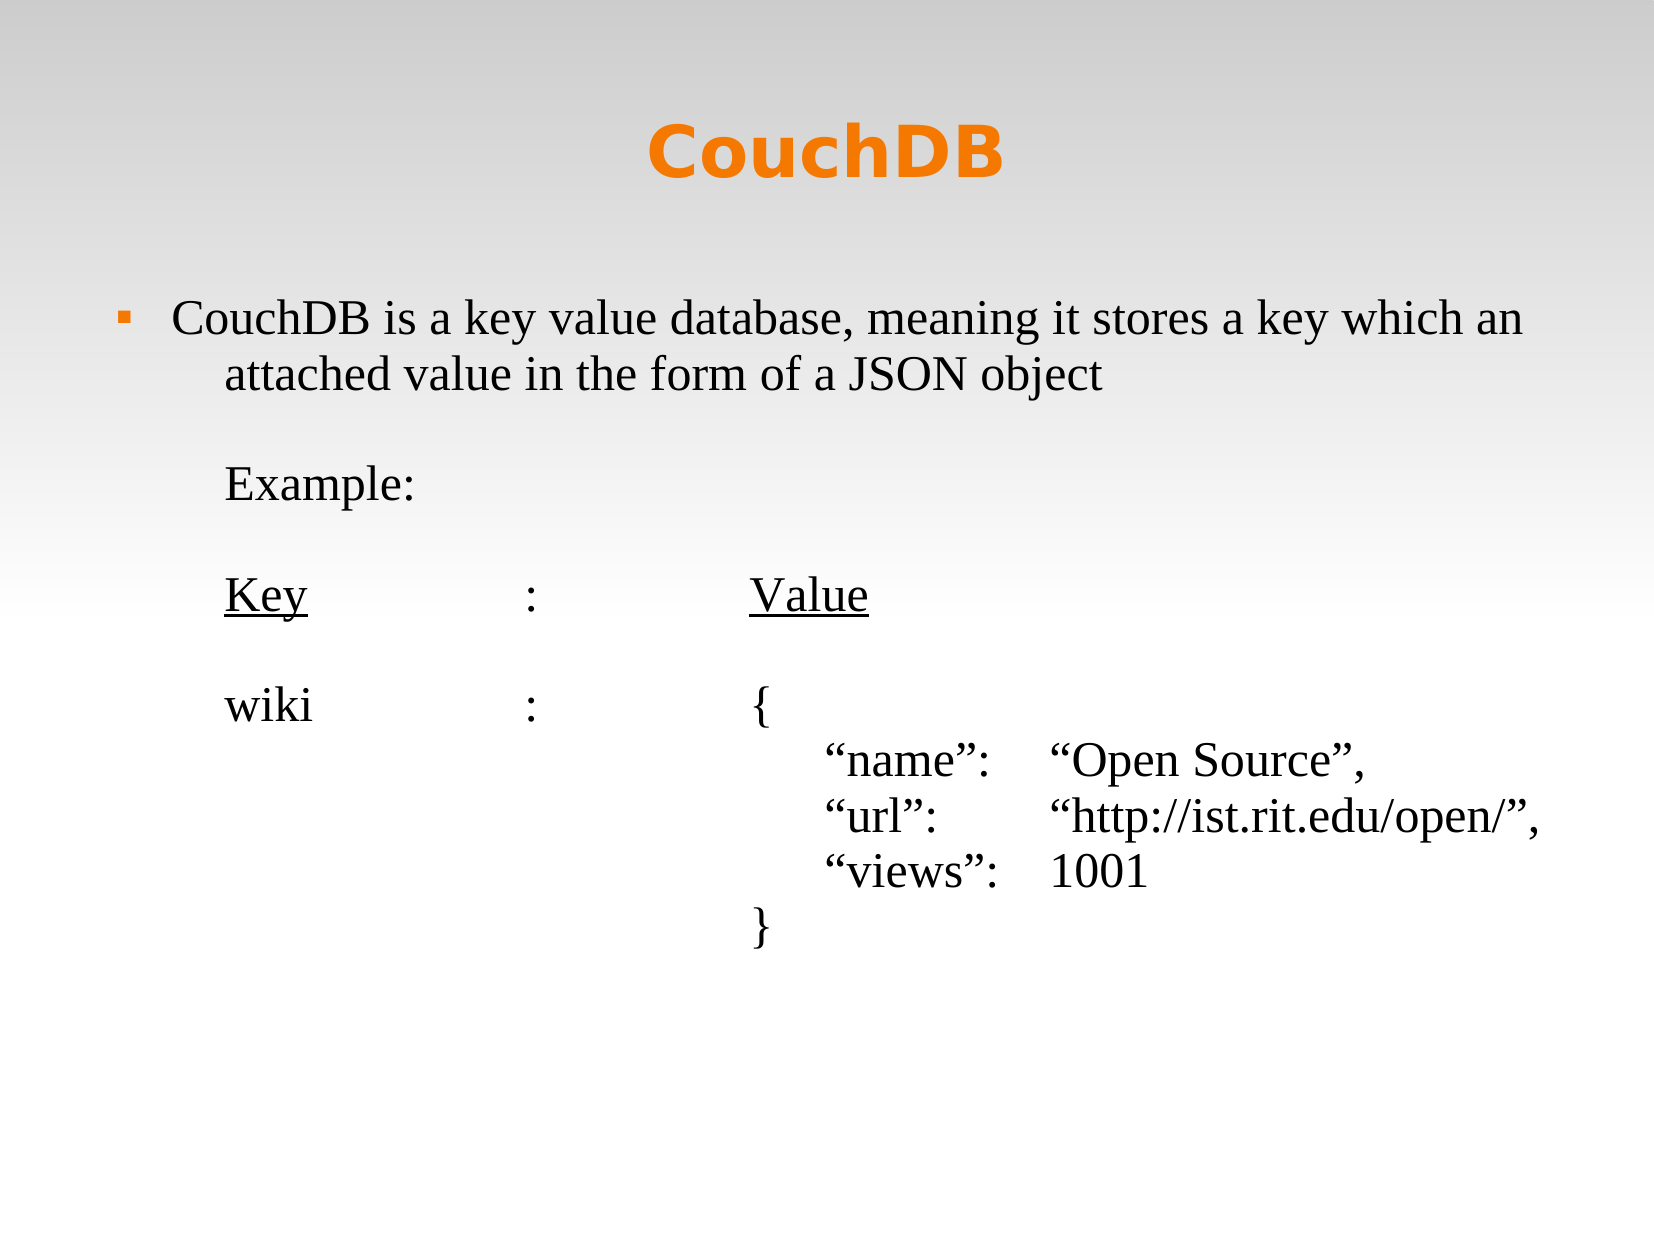

# CouchDB
CouchDB is a key value database, meaning it stores a key which an attached value in the form of a JSON object
Example:
Key			:			Value
wiki			:			{
								“name”:	“Open Source”,
								“url”:		“http://ist.rit.edu/open/”,
								“views”:	1001
							}